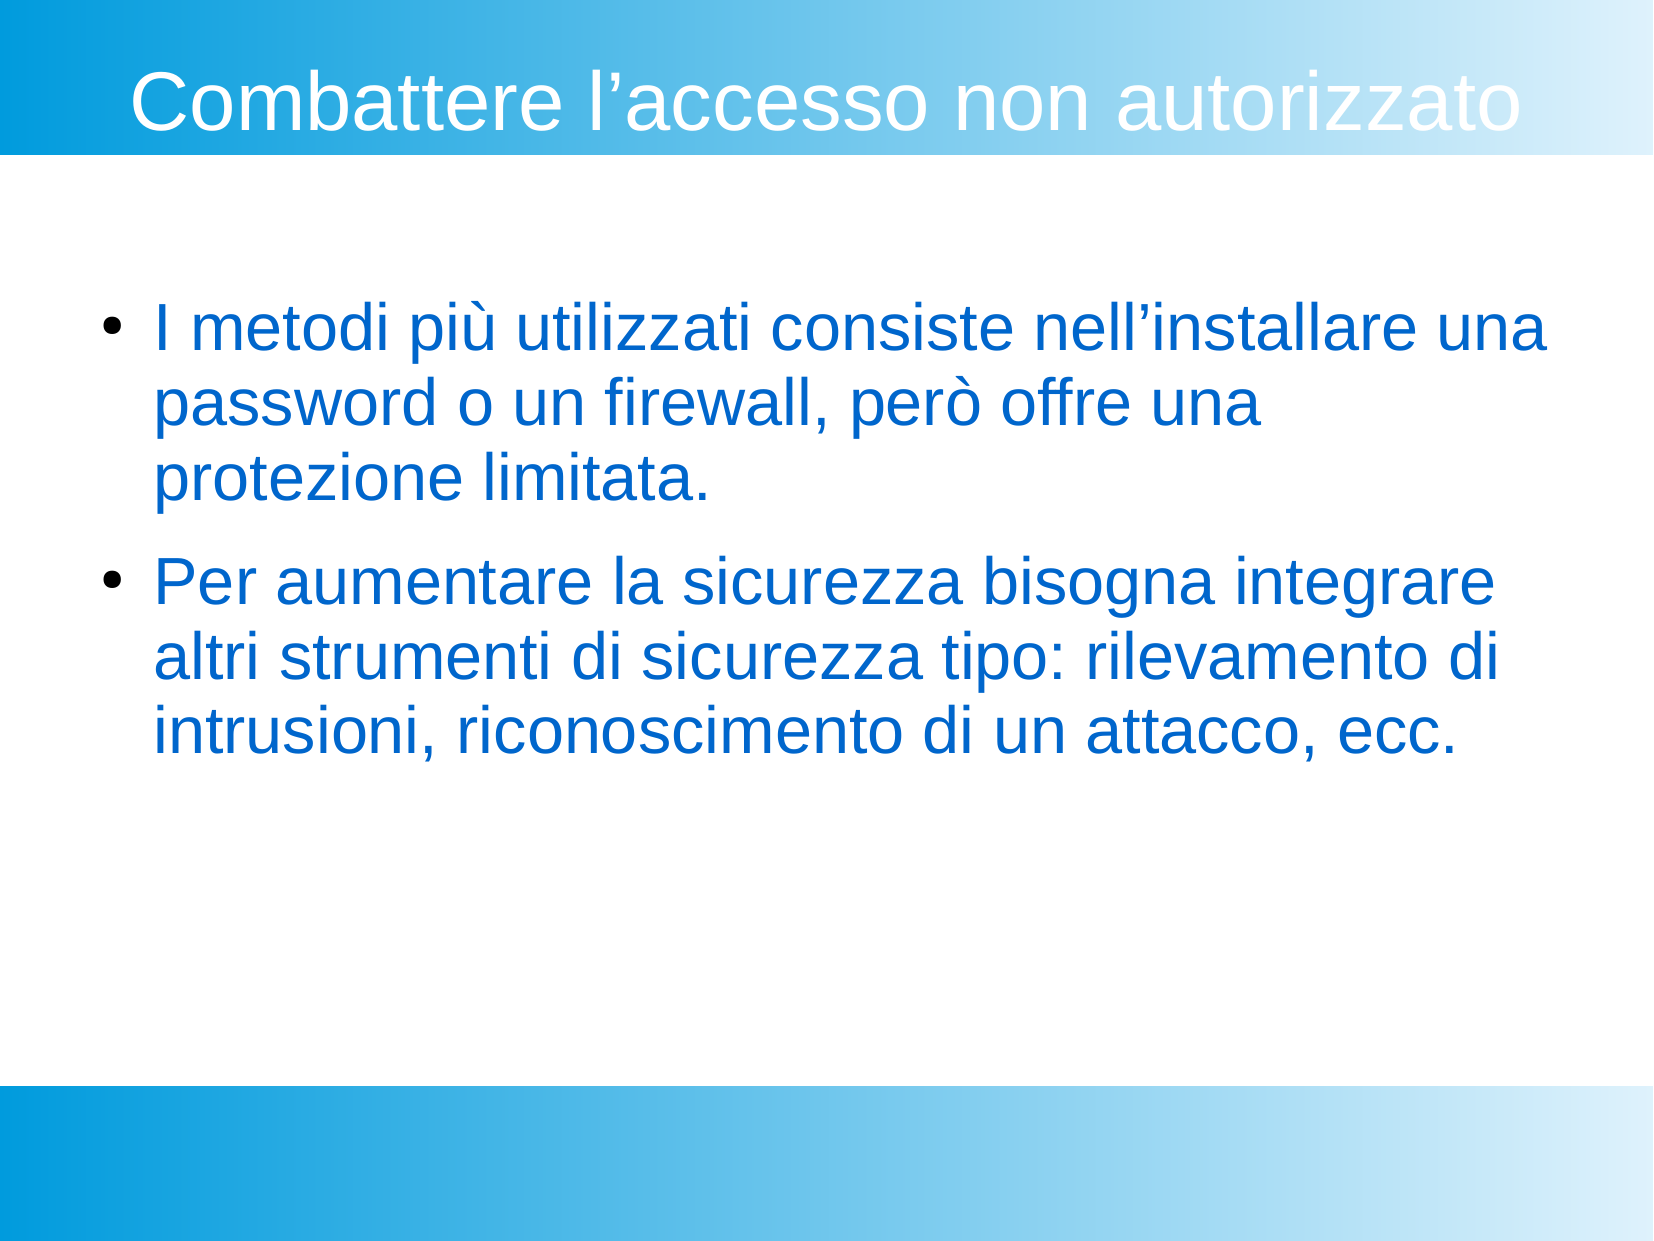

# Combattere l’accesso non autorizzato
I metodi più utilizzati consiste nell’installare una password o un firewall, però offre una protezione limitata.
Per aumentare la sicurezza bisogna integrare altri strumenti di sicurezza tipo: rilevamento di intrusioni, riconoscimento di un attacco, ecc.